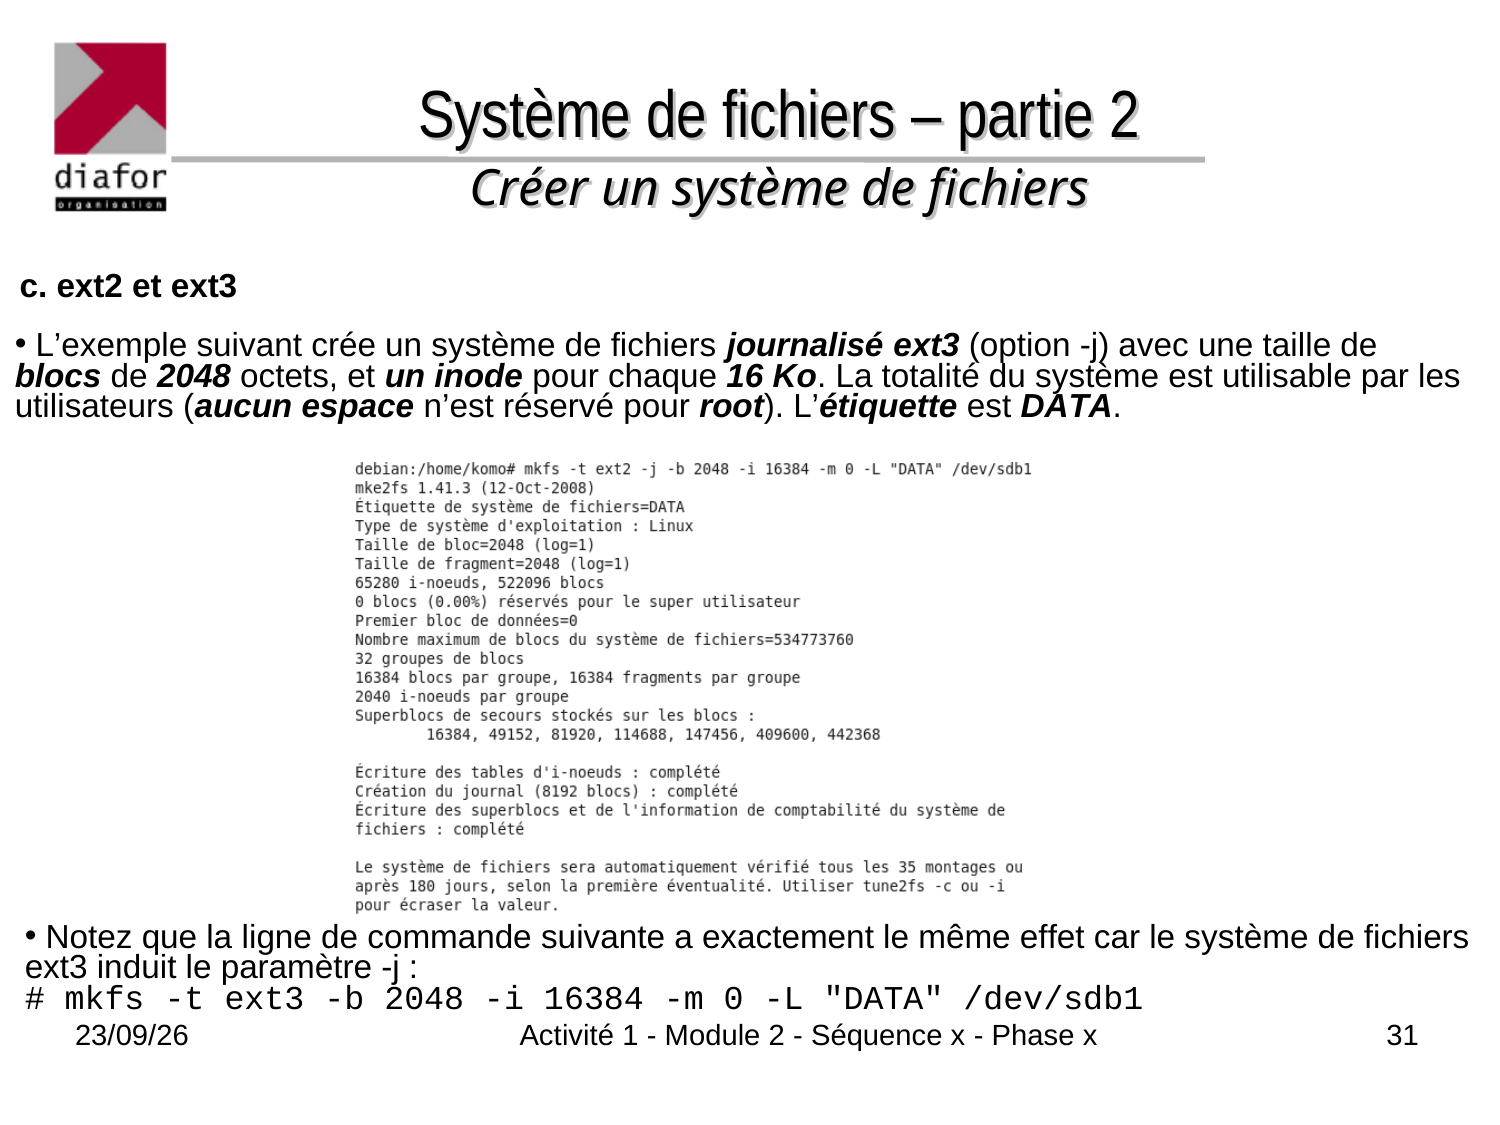

# Système de fichiers – partie 2 Créer un système de fichiers
c. ext2 et ext3
 L’exemple suivant crée un système de fichiers journalisé ext3 (option -j) avec une taille de blocs de 2048 octets, et un inode pour chaque 16 Ko. La totalité du système est utilisable par les utilisateurs (aucun espace n’est réservé pour root). L’étiquette est DATA.
 Notez que la ligne de commande suivante a exactement le même effet car le système de fichiers ext3 induit le paramètre -j :
# mkfs -t ext3 -b 2048 -i 16384 -m 0 -L "DATA" /dev/sdb1
Activité 1 - Module 2 - Séquence x - Phase x
31